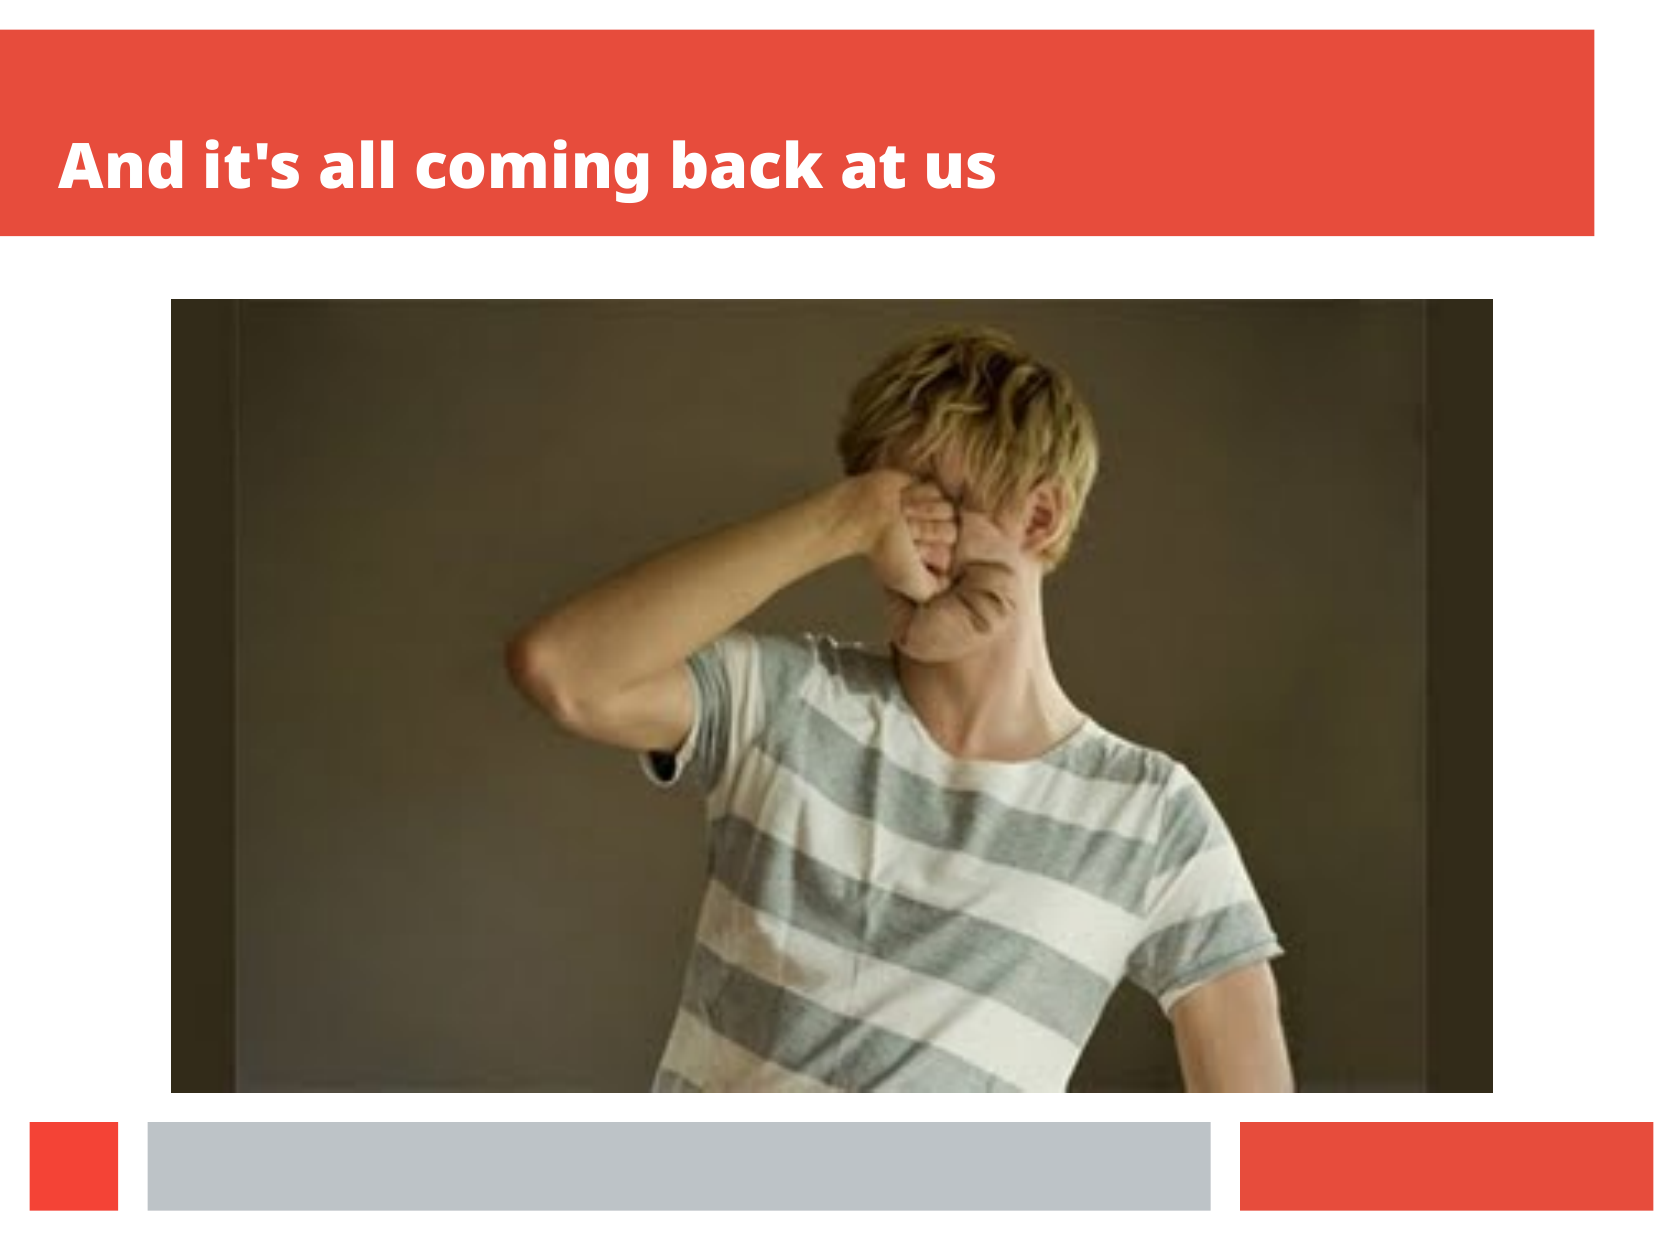

# And it's all coming back at us